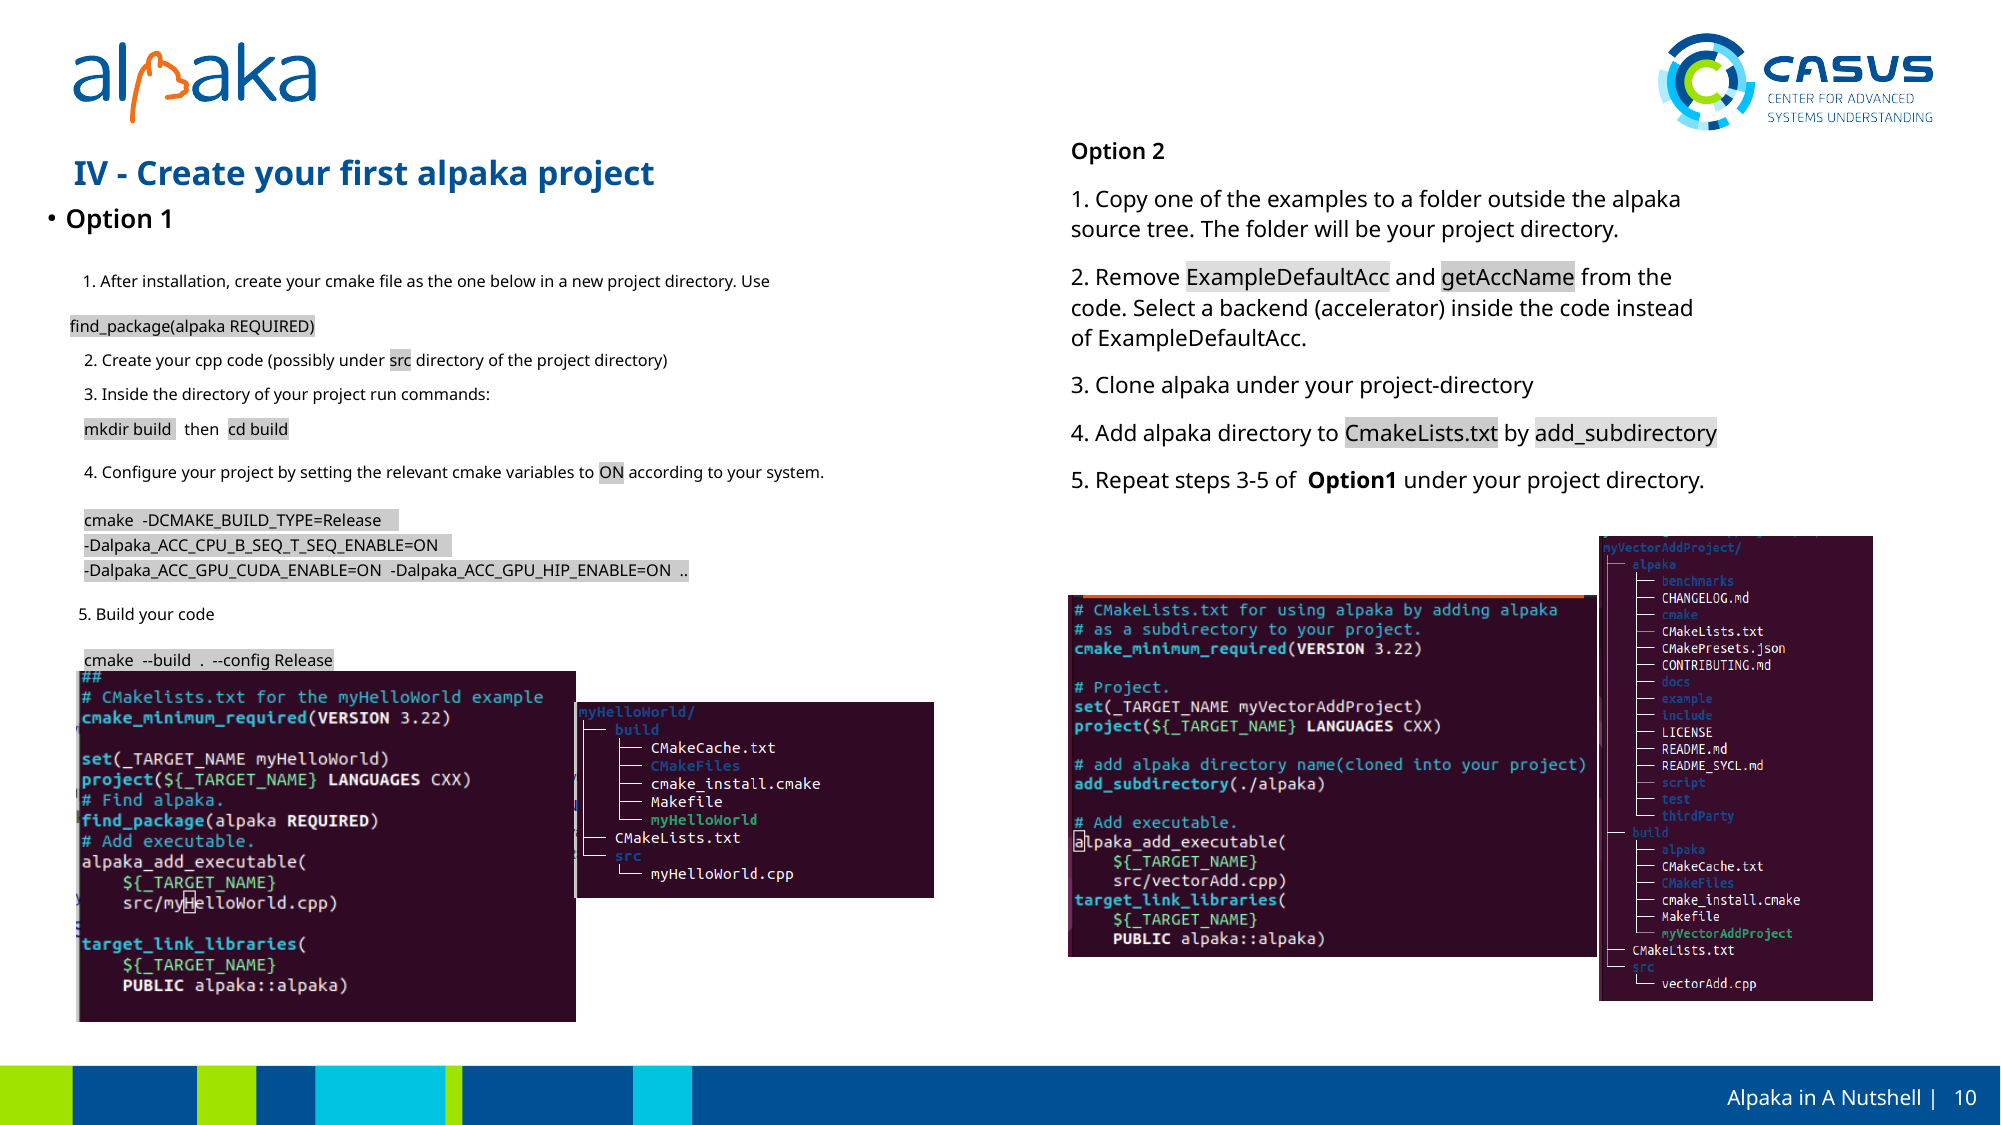

# Option 2
1. Copy one of the examples to a folder outside the alpaka source tree. The folder will be your project directory.
2. Remove ExampleDefaultAcc and getAccName from the code. Select a backend (accelerator) inside the code instead of ExampleDefaultAcc.
3. Clone alpaka under your project-directory
4. Add alpaka directory to CmakeLists.txt by add_subdirectory
5. Repeat steps 3-5 of Option1 under your project directory.
IV - Create your first alpaka project
Option 1
 1. After installation, create your cmake file as the one below in a new project directory. Use
 find_package(alpaka REQUIRED)
2. Create your cpp code (possibly under src directory of the project directory)
3. Inside the directory of your project run commands:
mkdir build then cd build
4. Configure your project by setting the relevant cmake variables to ON according to your system.
cmake -DCMAKE_BUILD_TYPE=Release
-Dalpaka_ACC_CPU_B_SEQ_T_SEQ_ENABLE=ON
-Dalpaka_ACC_GPU_CUDA_ENABLE=ON -Dalpaka_ACC_GPU_HIP_ENABLE=ON ..
 5. Build your code
cmake --build . --config Release
Alpaka in A Nutshell
10